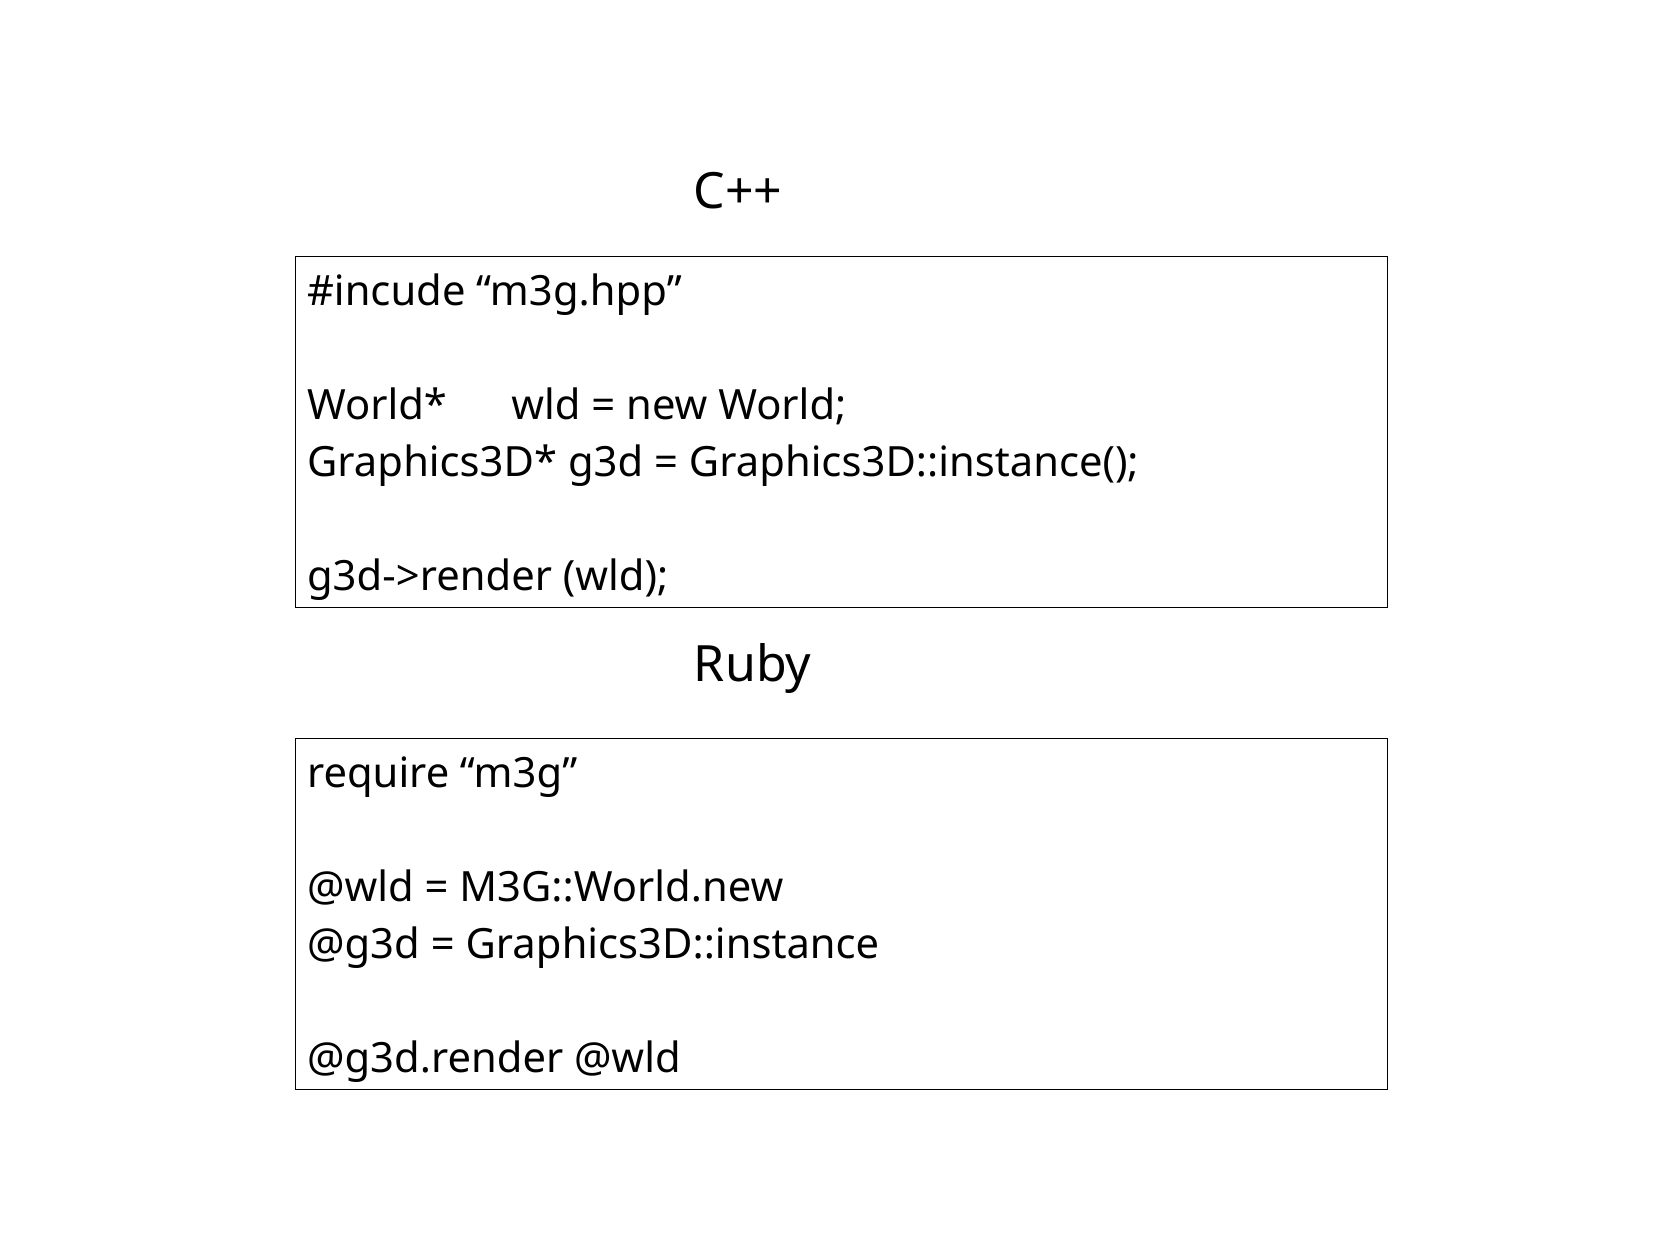

C++
#incude “m3g.hpp”
World* wld = new World;
Graphics3D* g3d = Graphics3D::instance();
g3d->render (wld);
Ruby
require “m3g”
@wld = M3G::World.new
@g3d = Graphics3D::instance
@g3d.render @wld